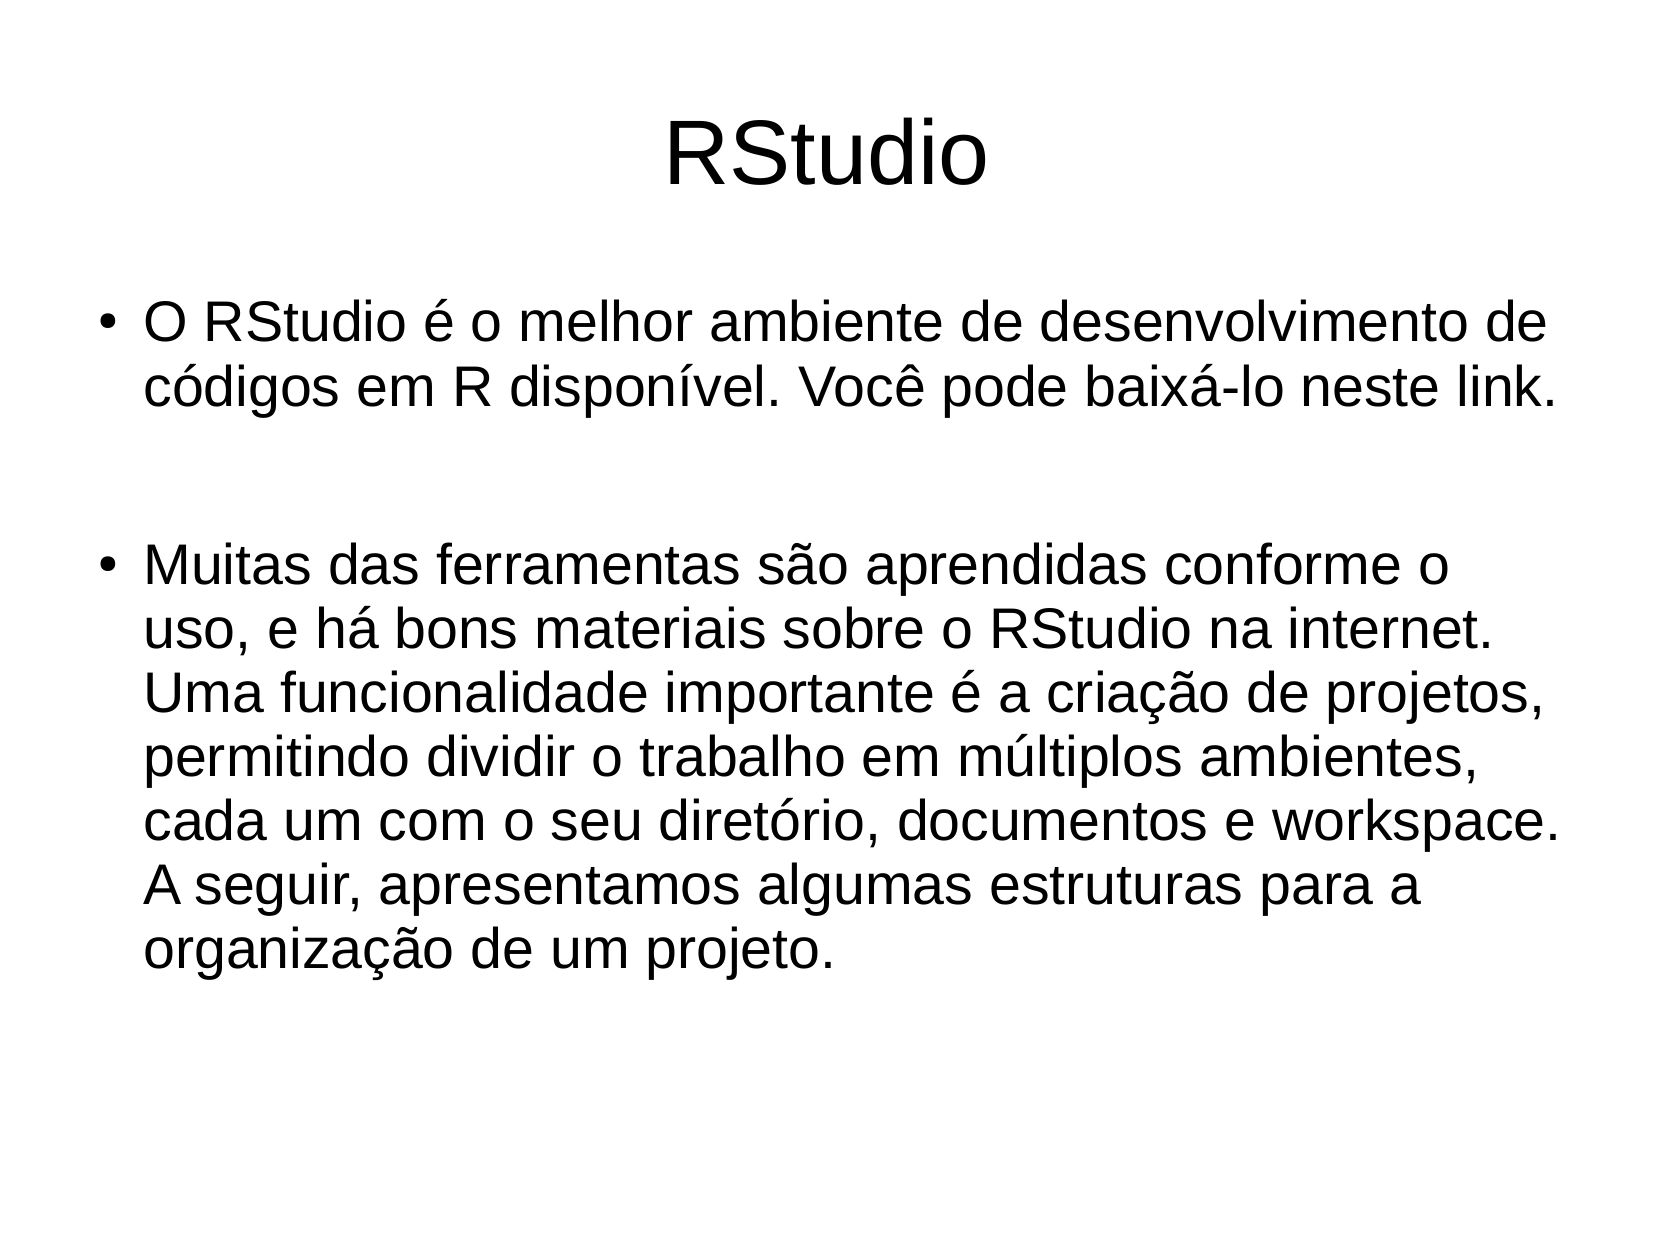

# RStudio
O RStudio é o melhor ambiente de desenvolvimento de códigos em R disponível. Você pode baixá-lo neste link.
Muitas das ferramentas são aprendidas conforme o uso, e há bons materiais sobre o RStudio na internet. Uma funcionalidade importante é a criação de projetos, permitindo dividir o trabalho em múltiplos ambientes, cada um com o seu diretório, documentos e workspace. A seguir, apresentamos algumas estruturas para a organização de um projeto.